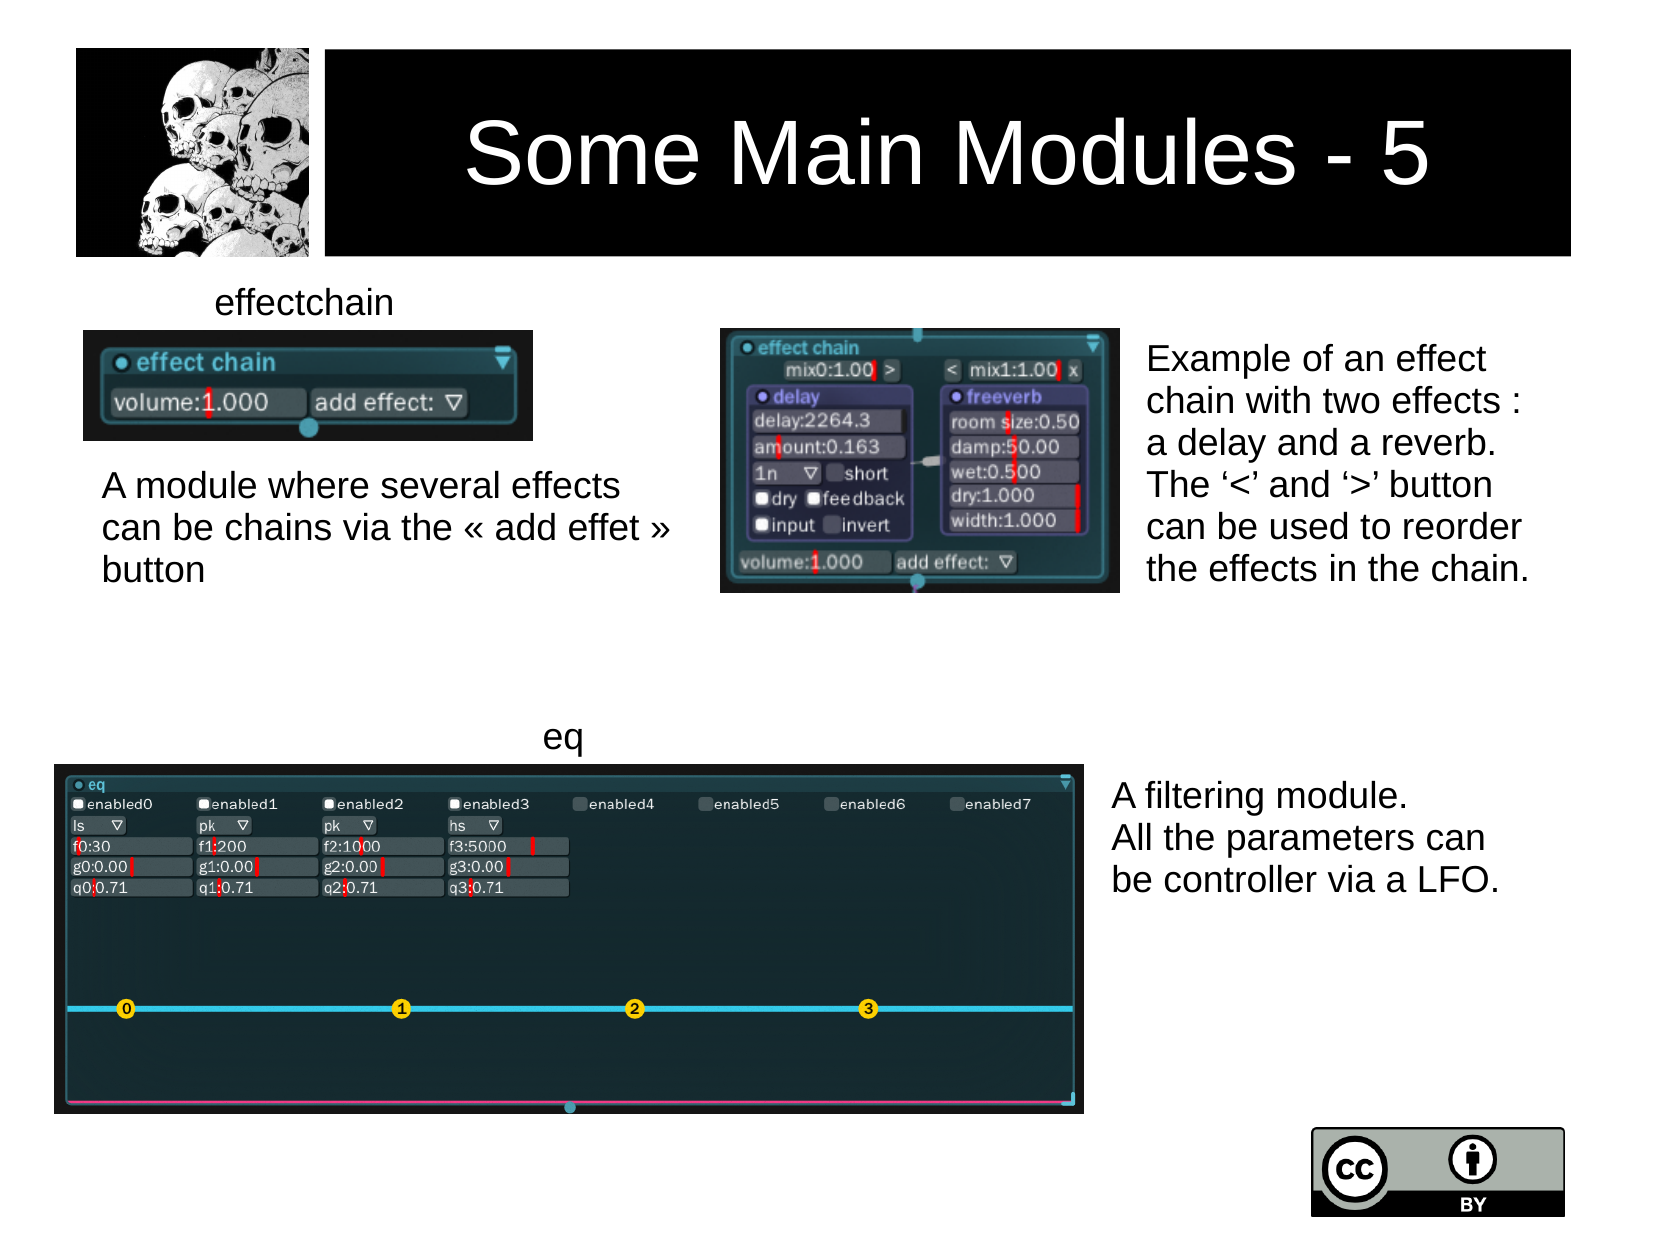

# Some Main Modules - 5
effectchain
Example of an effect chain with two effects : a delay and a reverb. The ‘<’ and ‘>’ button can be used to reorder the effects in the chain.
A module where several effects can be chains via the « add effet » button
eq
A filtering module.
All the parameters can be controller via a LFO.